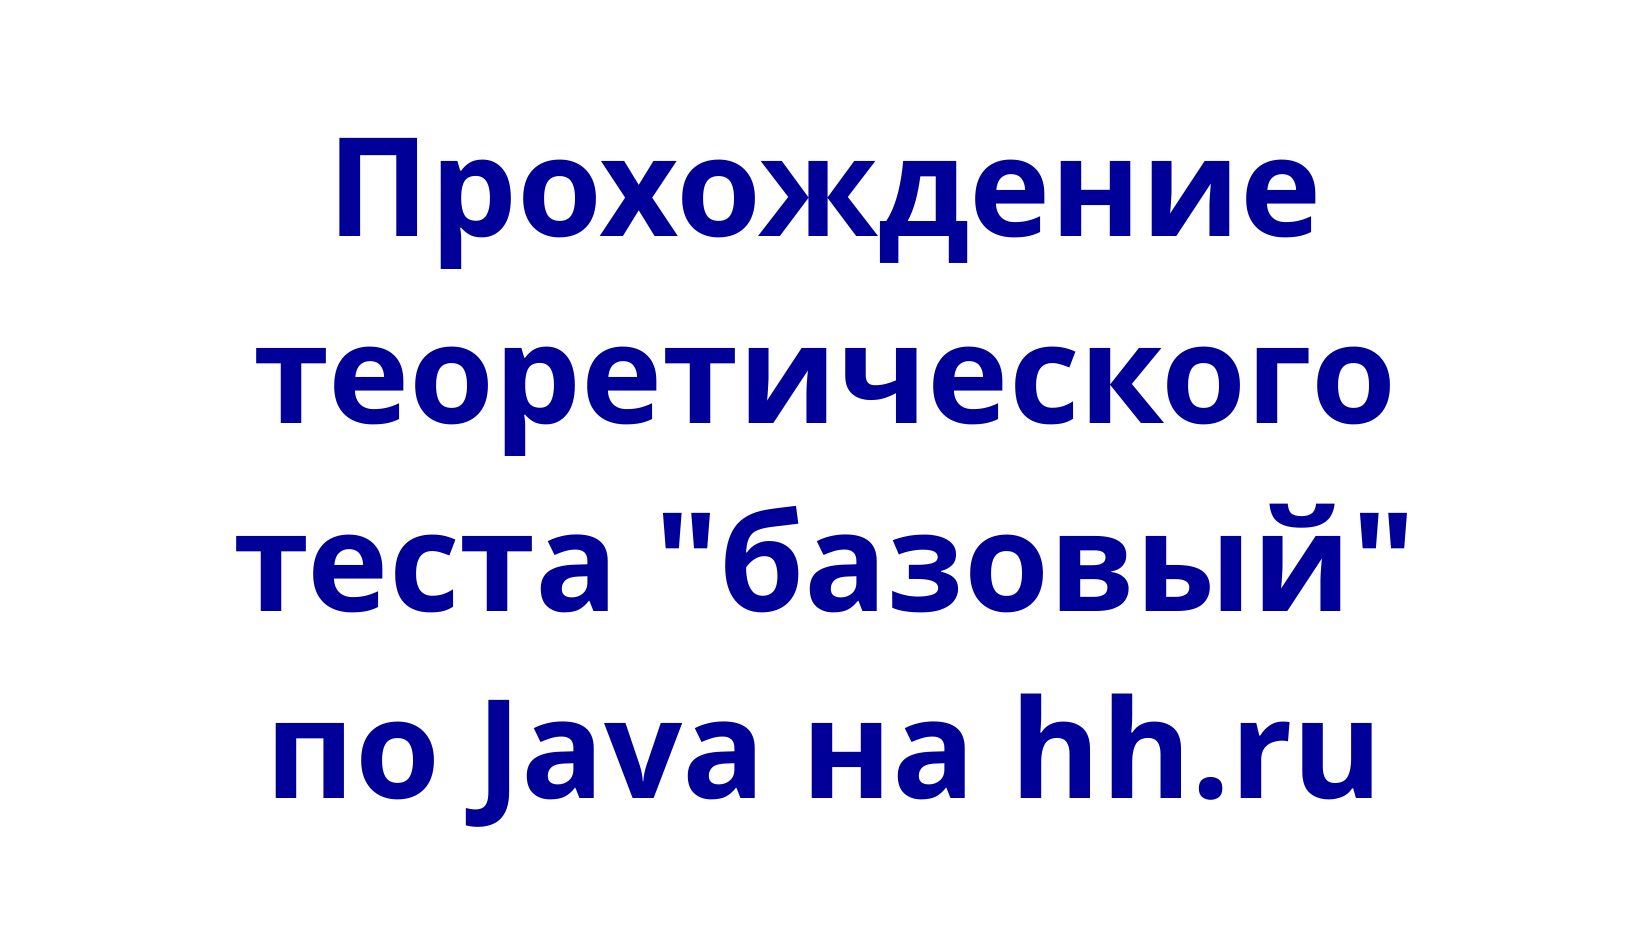

# Прохождение теоретического
теста "базовый"
по Java на hh.ru